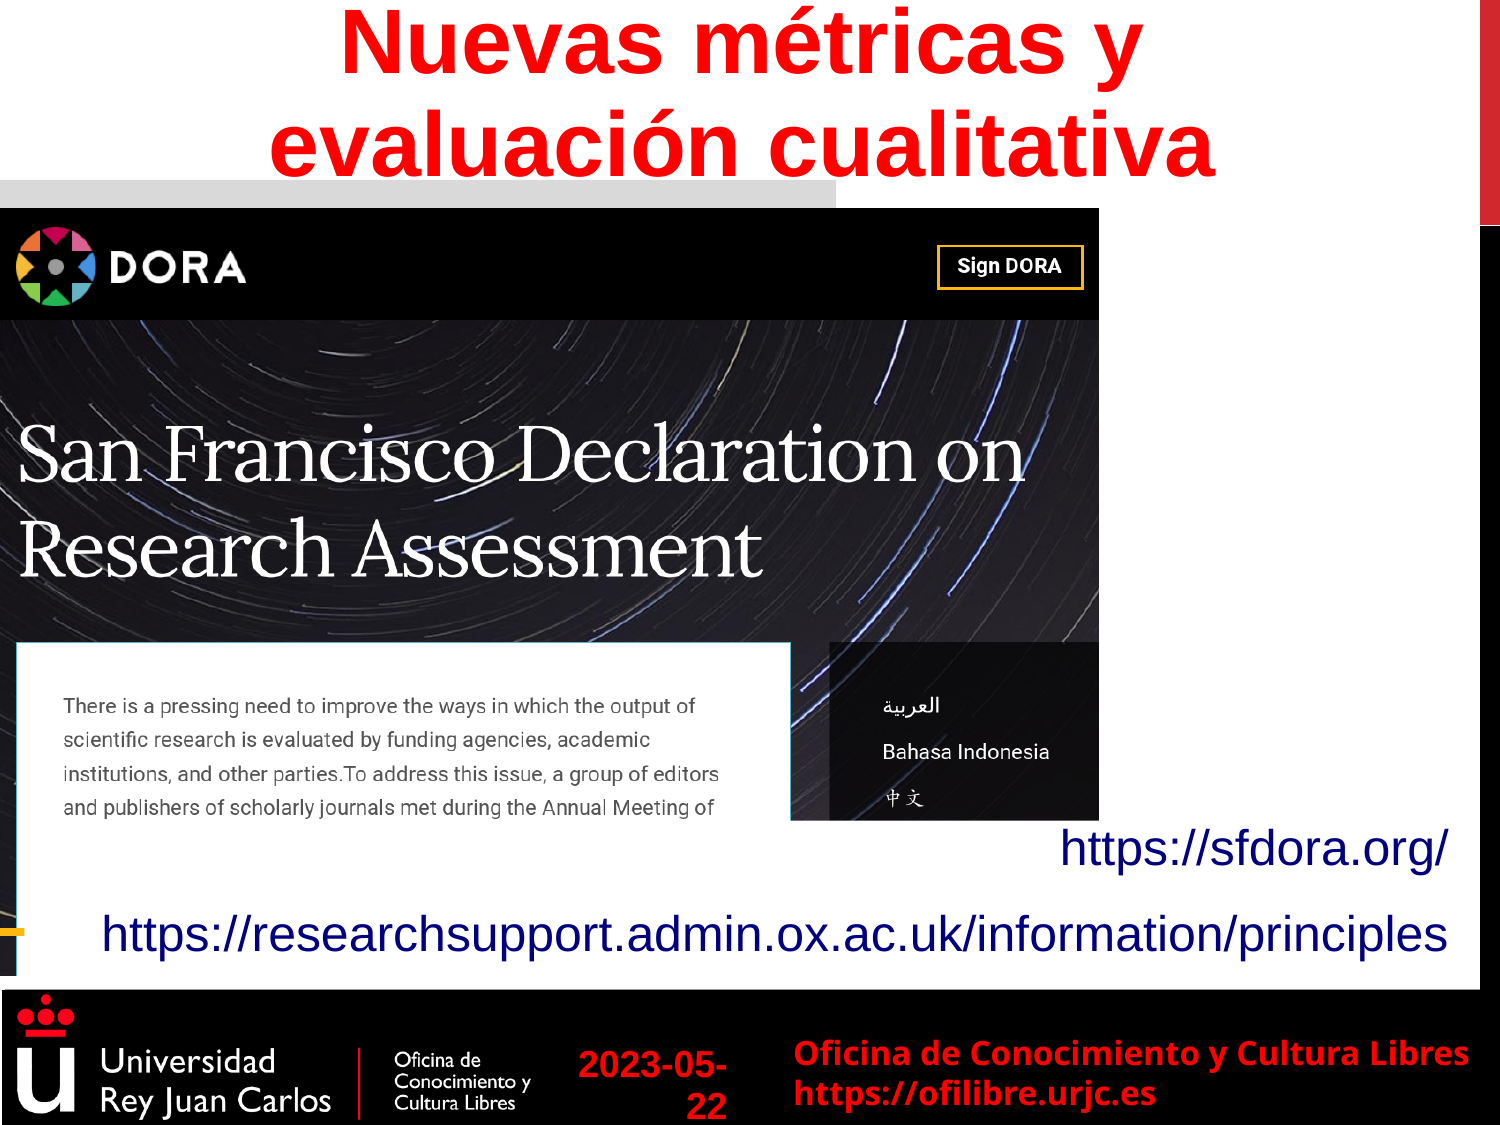

# Nuevas métricas y evaluación cualitativa
https://sfdora.org/
https://researchsupport.admin.ox.ac.uk/information/principles